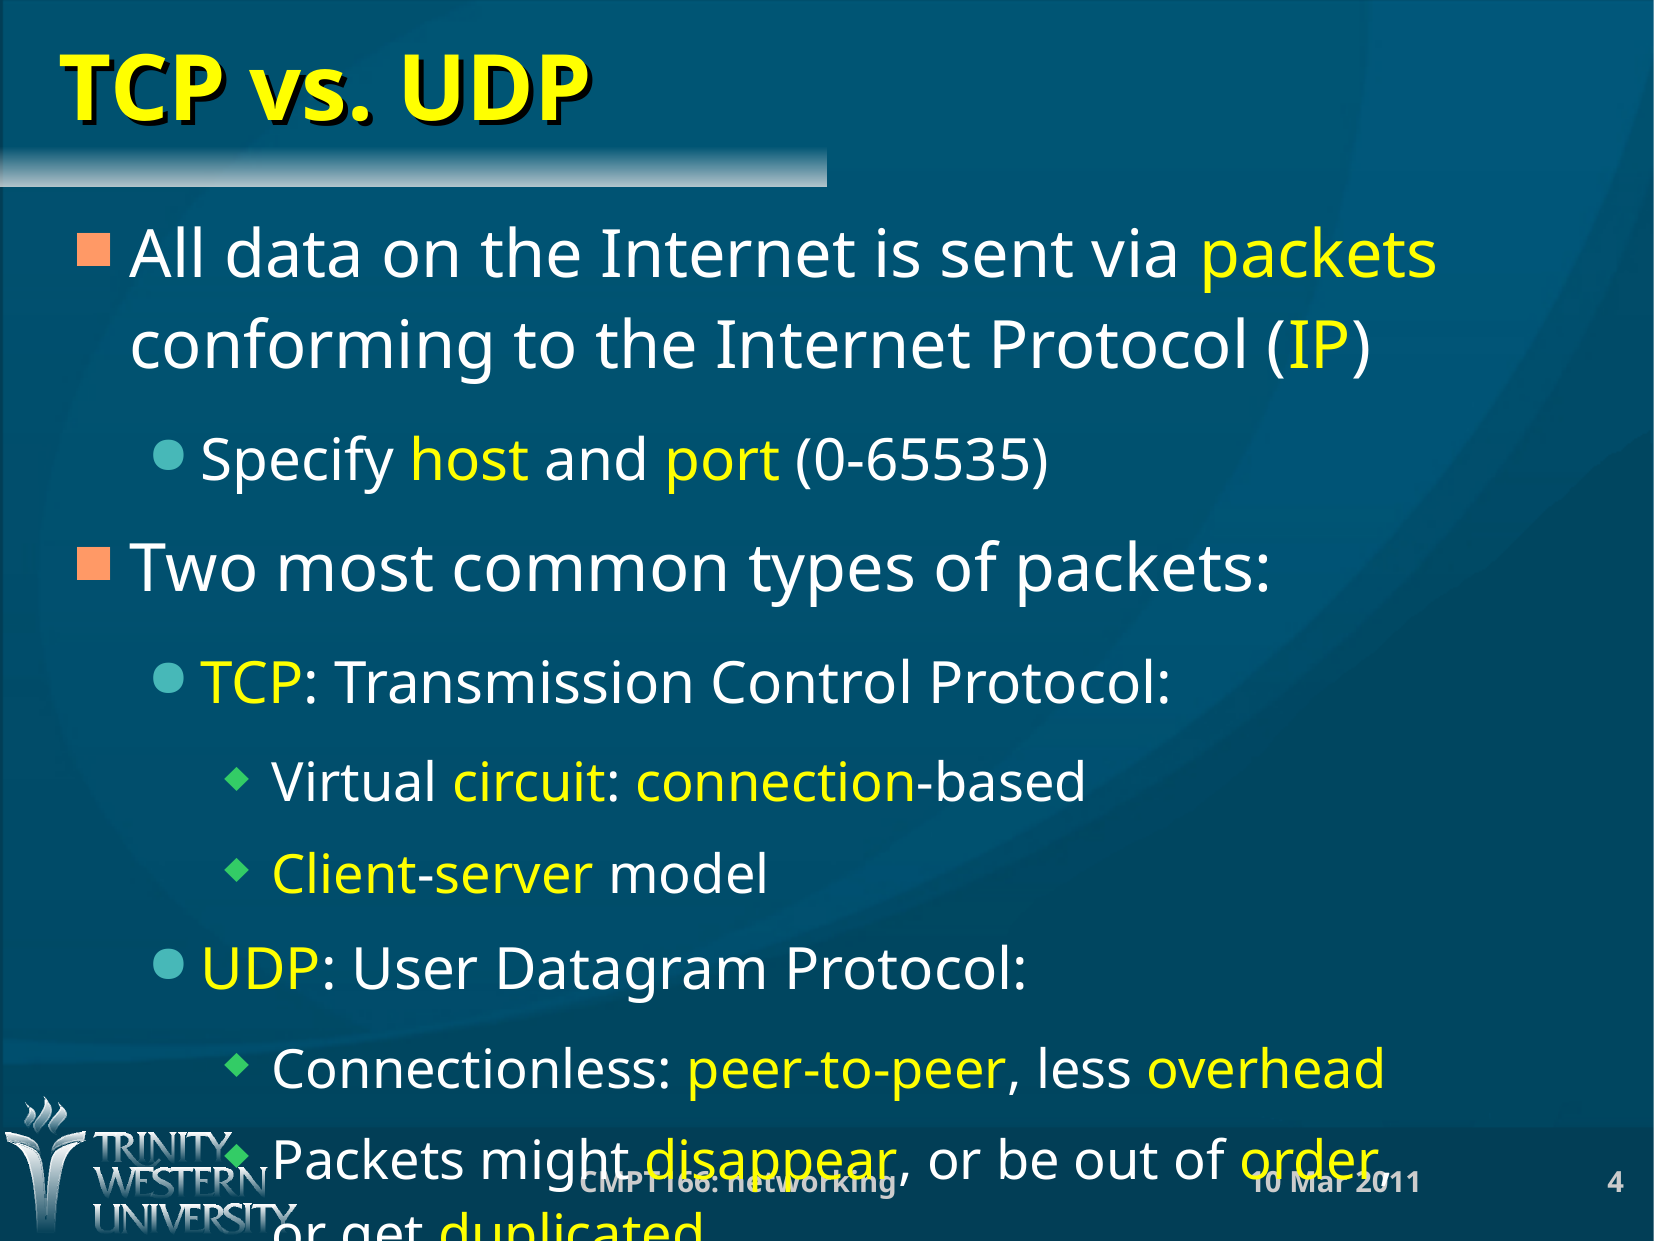

# TCP vs. UDP
All data on the Internet is sent via packets conforming to the Internet Protocol (IP)
Specify host and port (0-65535)
Two most common types of packets:
TCP: Transmission Control Protocol:
Virtual circuit: connection-based
Client-server model
UDP: User Datagram Protocol:
Connectionless: peer-to-peer, less overhead
Packets might disappear, or be out of order,
or get duplicated
CMPT166: networking
10 Mar 2011
4